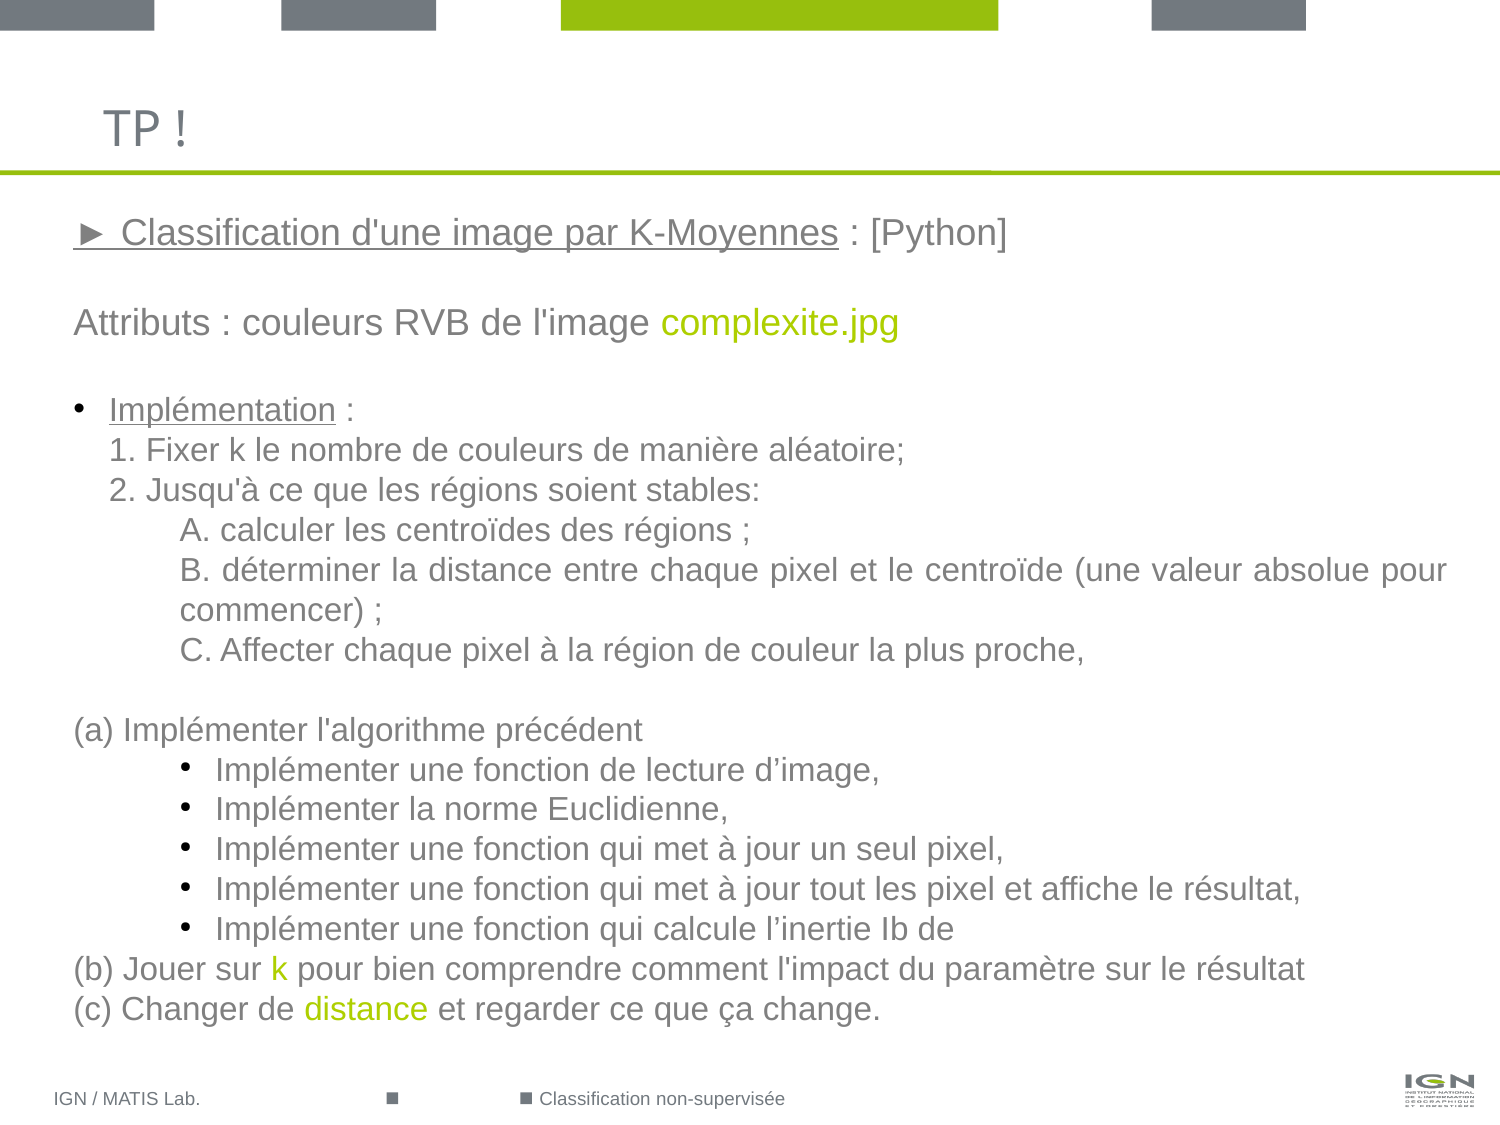

TP !
► Classification d'une image par K-Moyennes : [Python]
Attributs : couleurs RVB de l'image complexite.jpg
Implémentation :
1. Fixer k le nombre de couleurs de manière aléatoire;
2. Jusqu'à ce que les régions soient stables:
A. calculer les centroïdes des régions ;
B. déterminer la distance entre chaque pixel et le centroïde (une valeur absolue pour commencer) ;
C. Affecter chaque pixel à la région de couleur la plus proche,
(a) Implémenter l'algorithme précédent
Implémenter une fonction de lecture d’image,
Implémenter la norme Euclidienne,
Implémenter une fonction qui met à jour un seul pixel,
Implémenter une fonction qui met à jour tout les pixel et affiche le résultat,
Implémenter une fonction qui calcule l’inertie Ib de
(b) Jouer sur k pour bien comprendre comment l'impact du paramètre sur le résultat
(c) Changer de distance et regarder ce que ça change.
IGN / MATIS Lab.
Classification non-supervisée